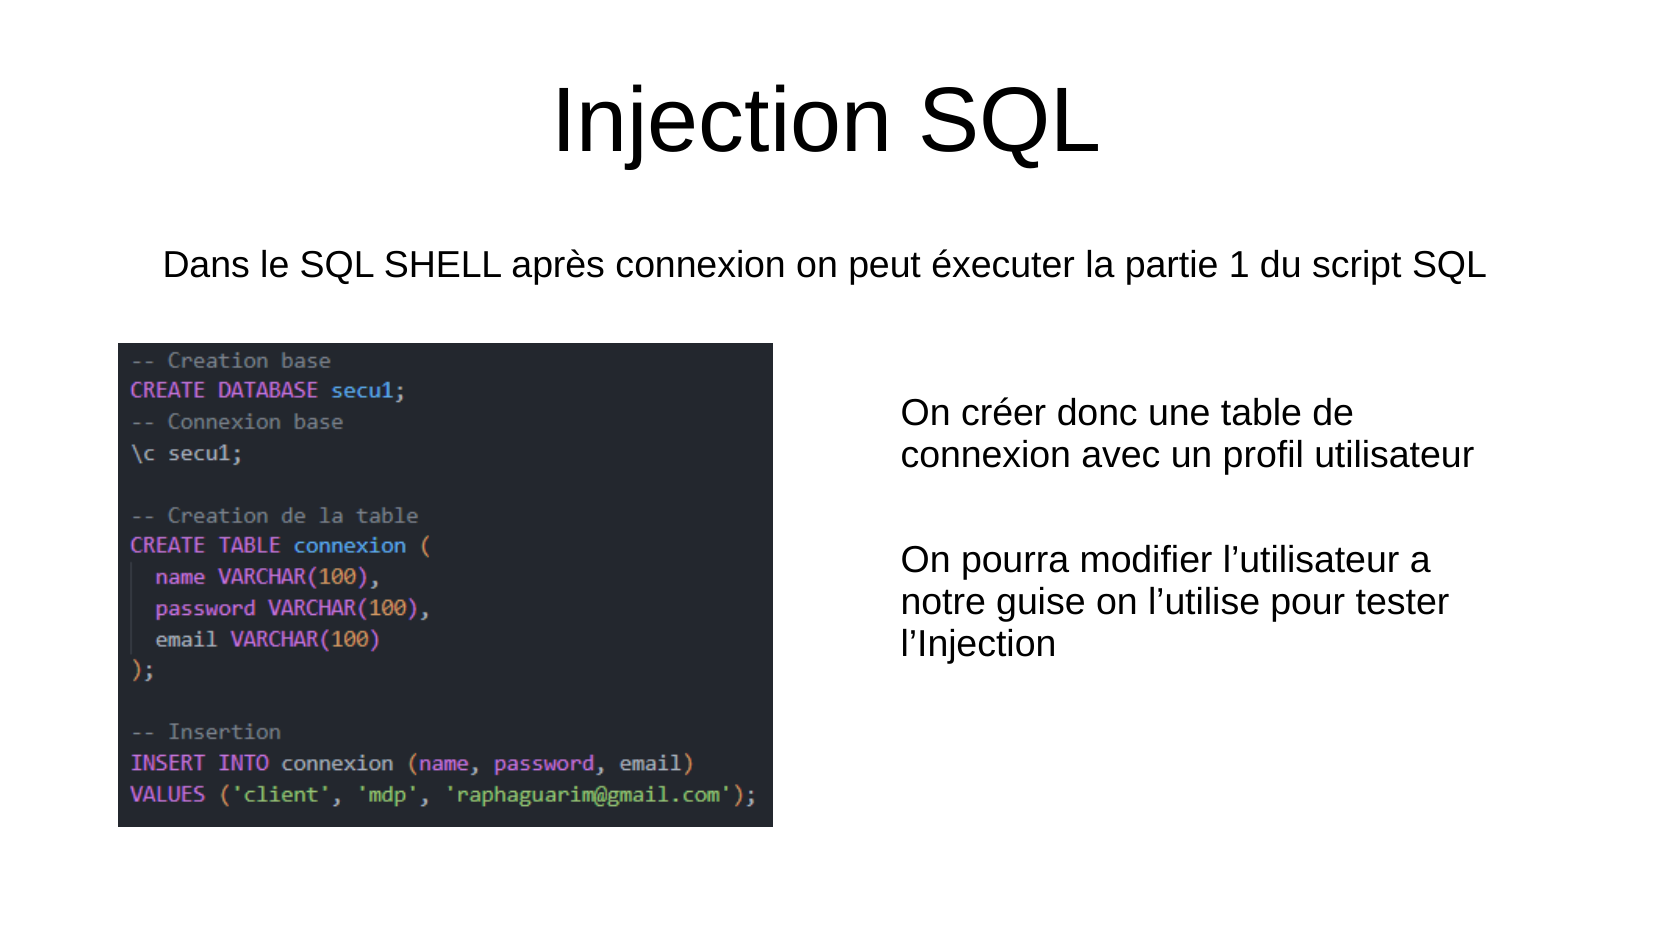

# Injection SQL
Dans le SQL SHELL après connexion on peut éxecuter la partie 1 du script SQL
On créer donc une table de connexion avec un profil utilisateur
On pourra modifier l’utilisateur a notre guise on l’utilise pour tester l’Injection